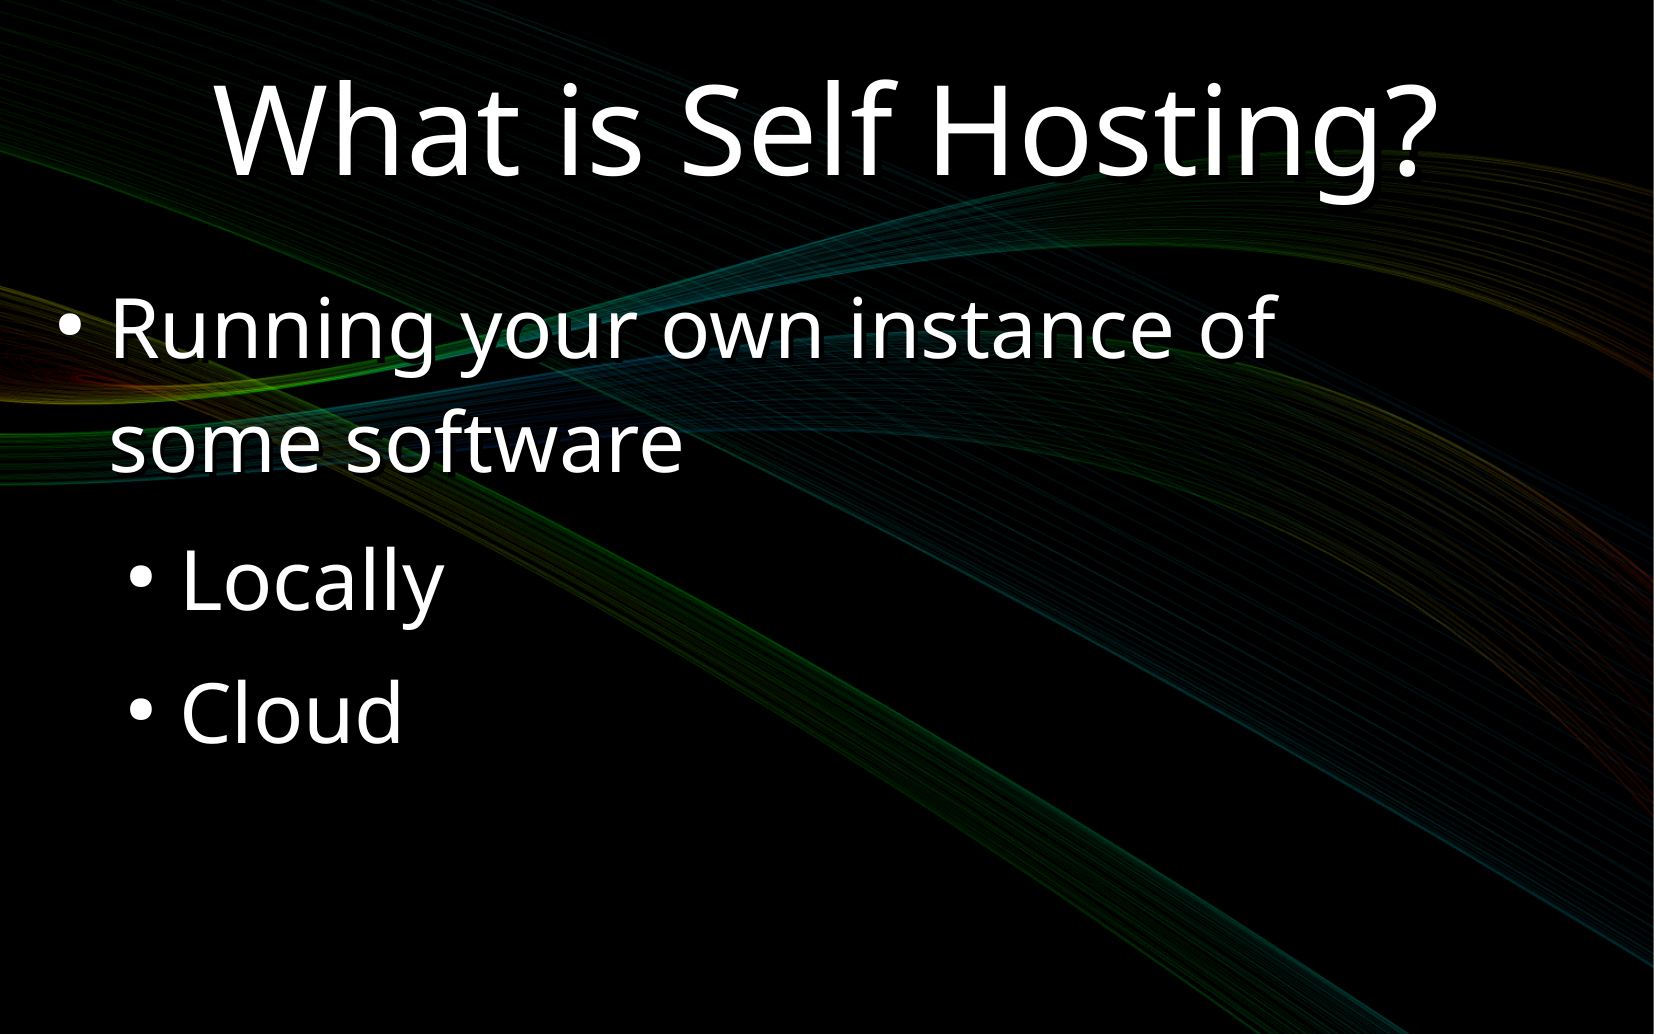

# What is Self Hosting?
Running your own instance of some software
Locally
Cloud